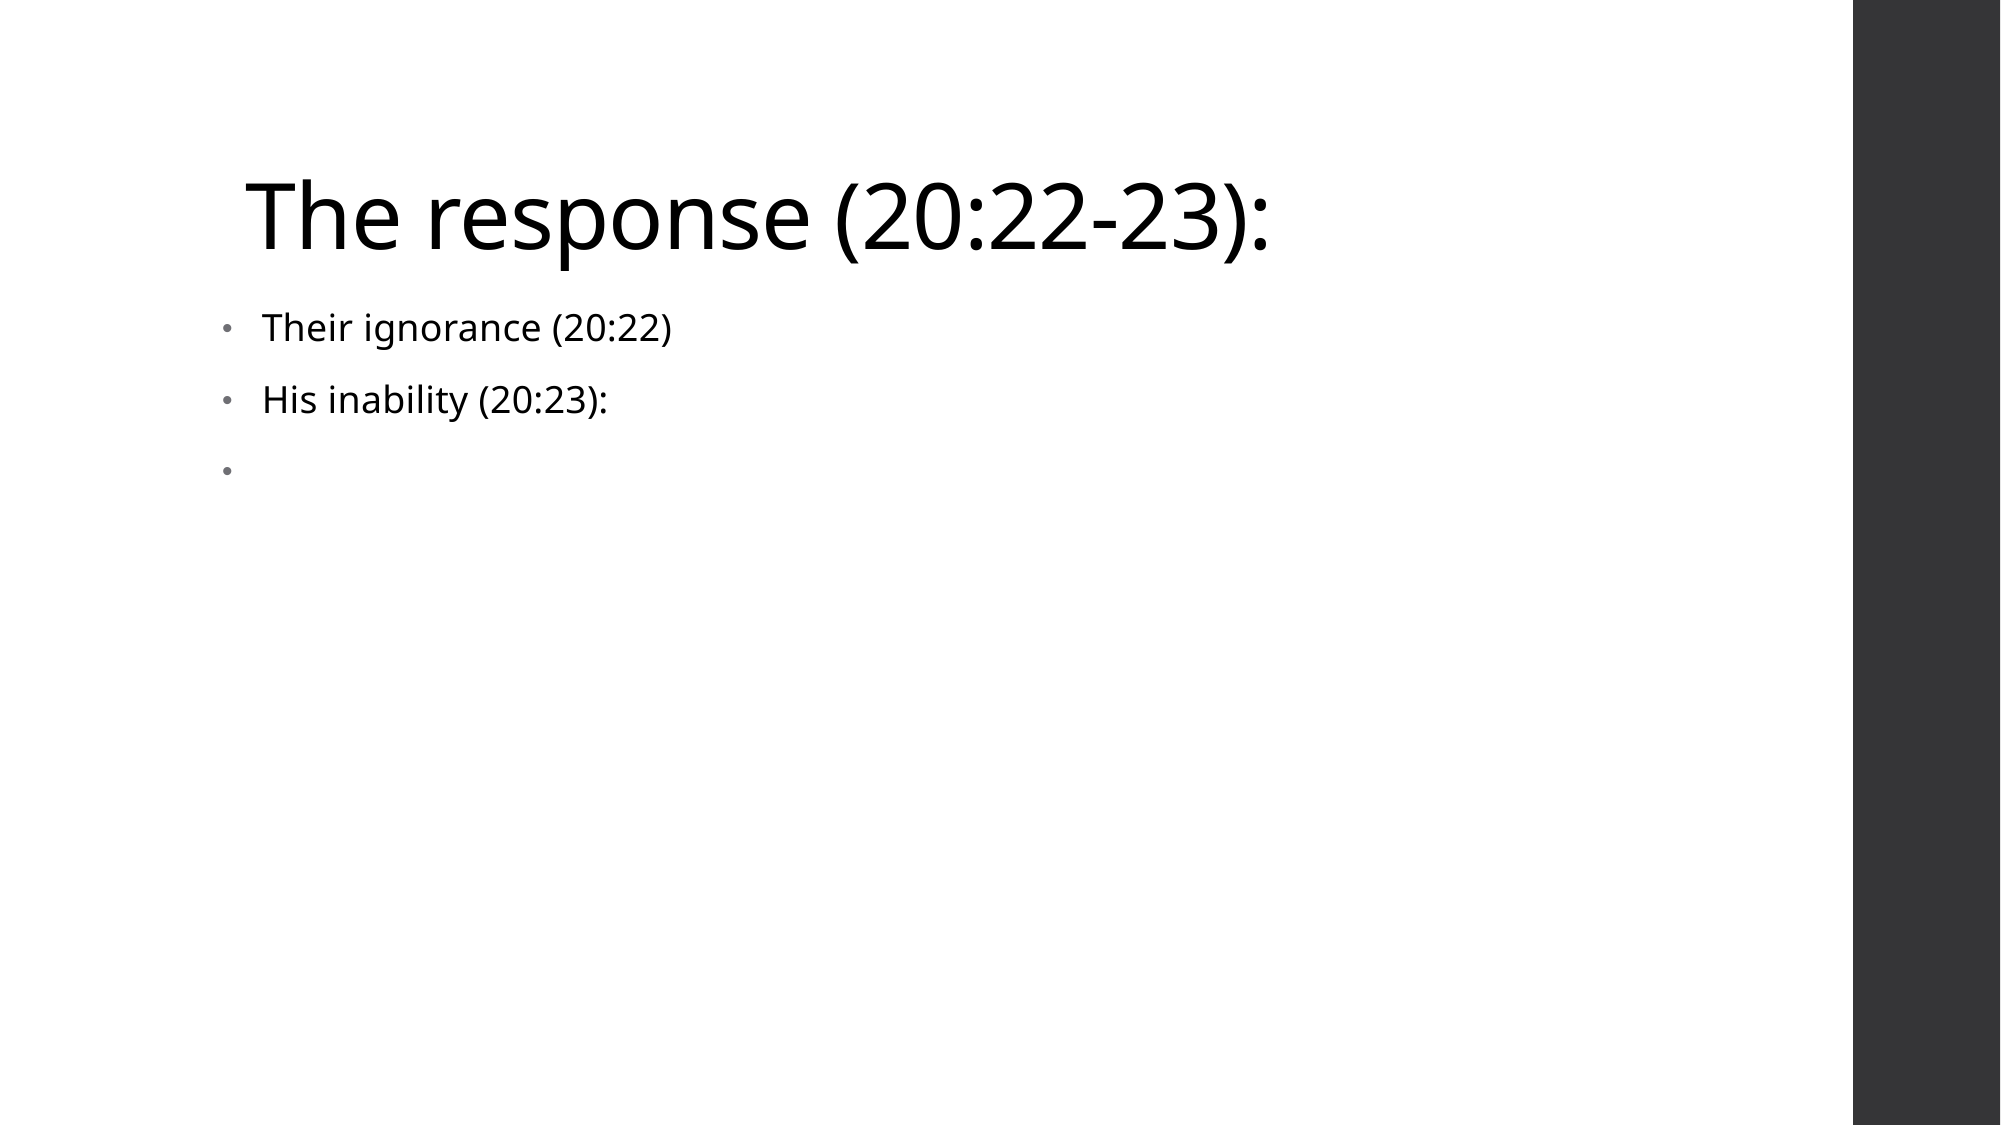

# The response (20:22-23):
 Their ignorance (20:22)
 His inability (20:23):